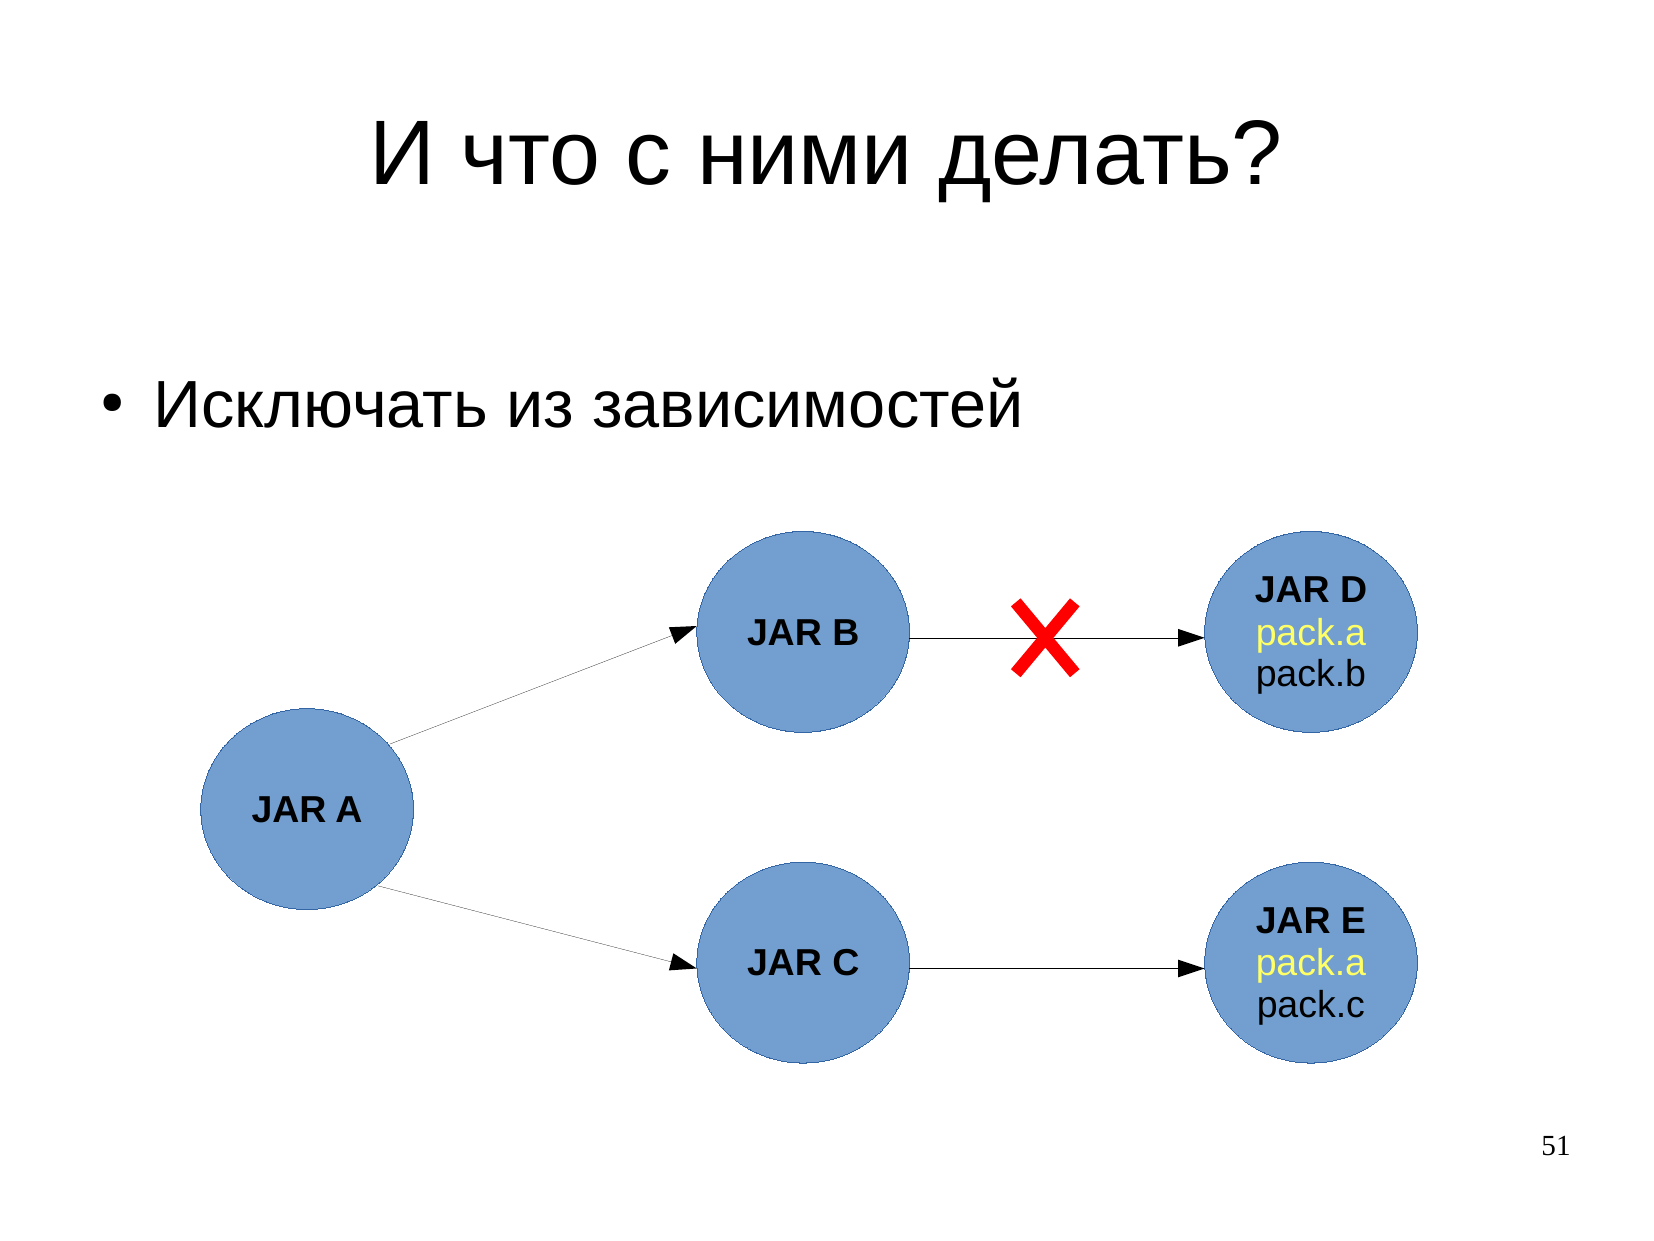

# И что с ними делать?
Исключать из зависимостей
JAR B
JAR D
pack.a
pack.b
JAR A
JAR C
JAR E
pack.a
pack.c
51